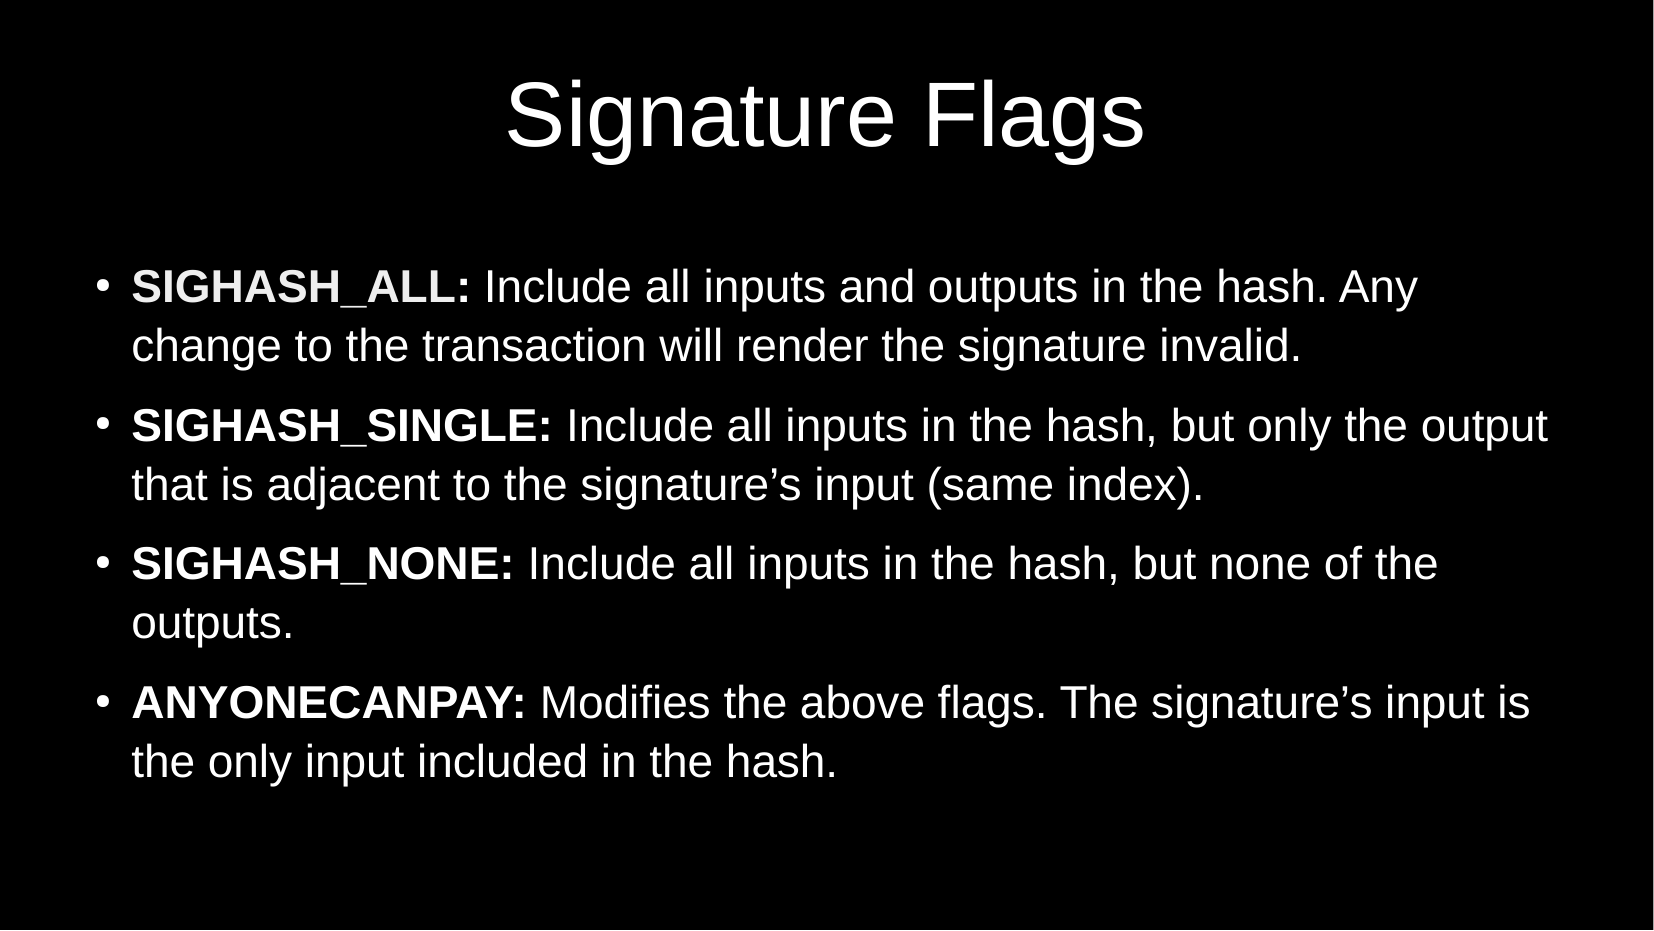

# Signature Flags
SIGHASH_ALL: Include all inputs and outputs in the hash. Any change to the transaction will render the signature invalid.
SIGHASH_SINGLE: Include all inputs in the hash, but only the output that is adjacent to the signature’s input (same index).
SIGHASH_NONE: Include all inputs in the hash, but none of the outputs.
ANYONECANPAY: Modifies the above flags. The signature’s input is the only input included in the hash.